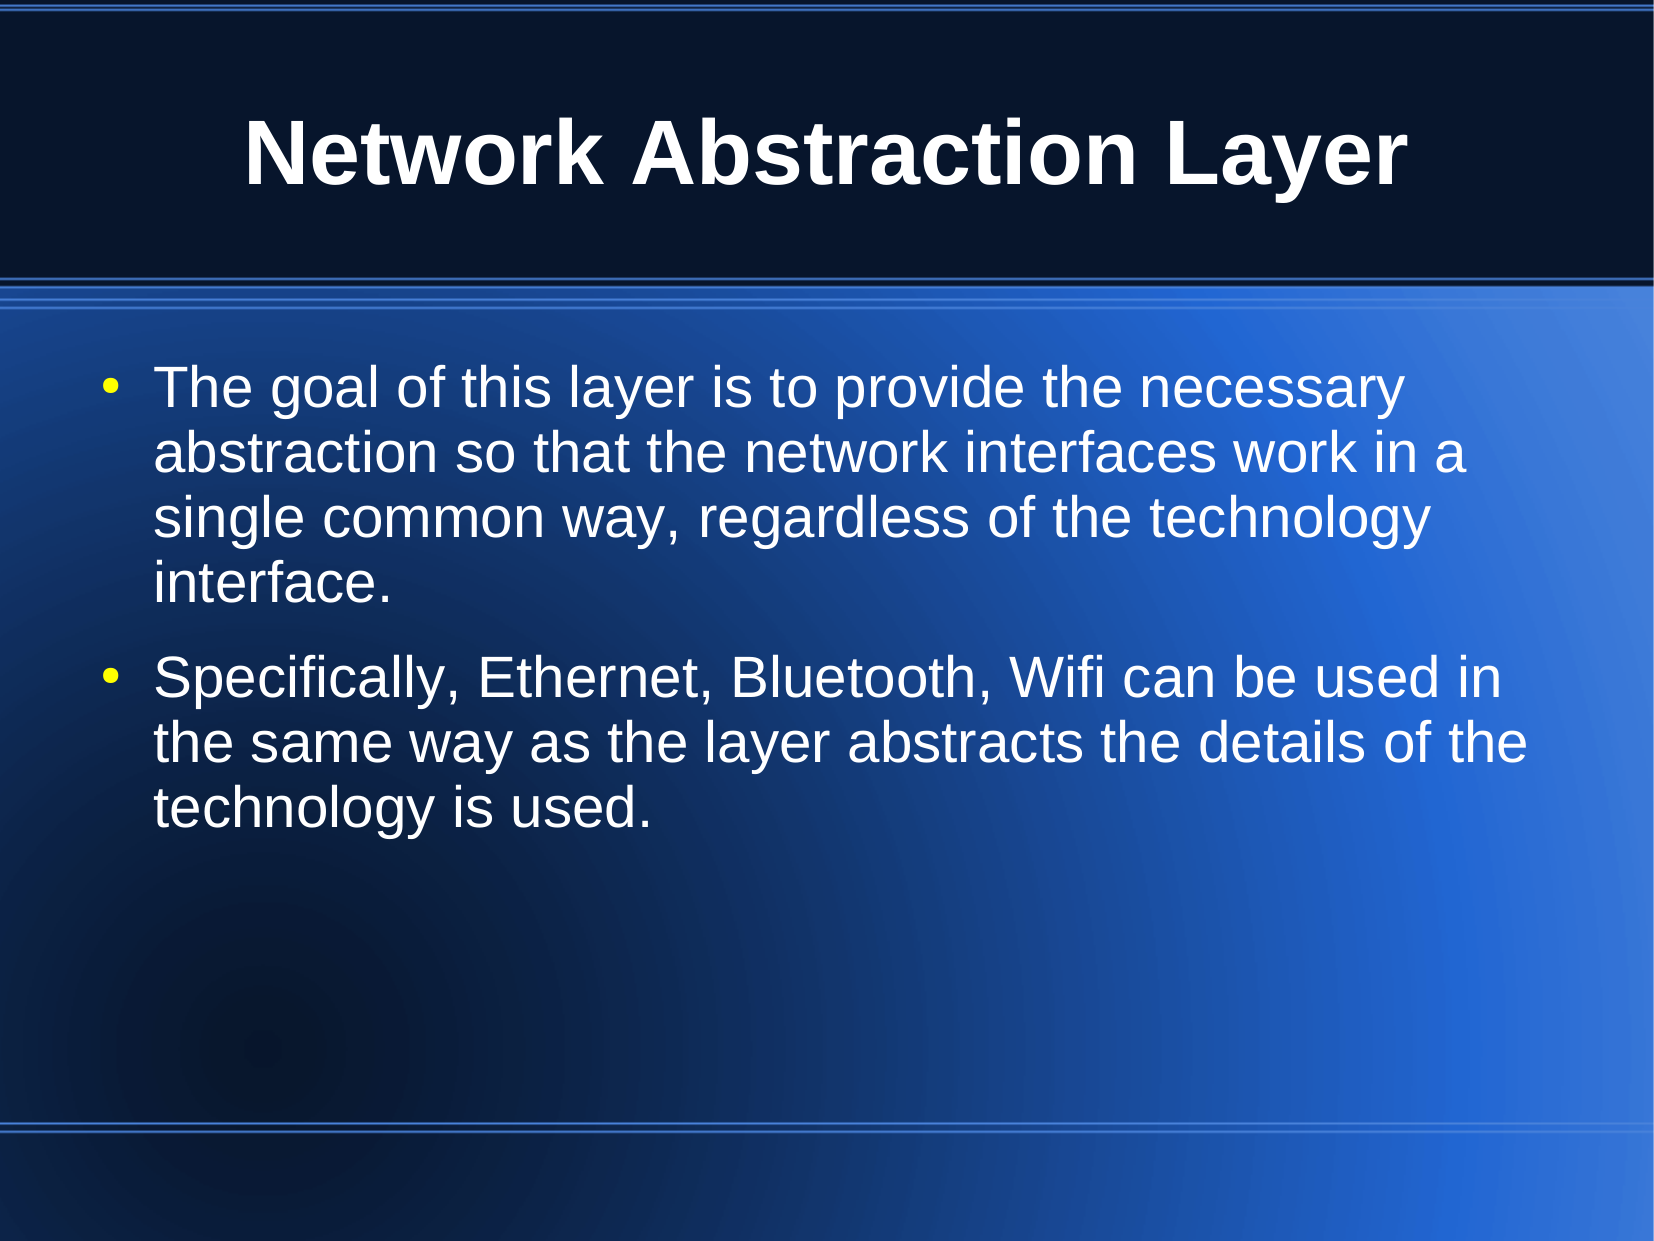

# Network Abstraction Layer
The goal of this layer is to provide the necessary abstraction so that the network interfaces work in a single common way, regardless of the technology interface.
Specifically, Ethernet, Bluetooth, Wifi can be used in the same way as the layer abstracts the details of the technology is used.